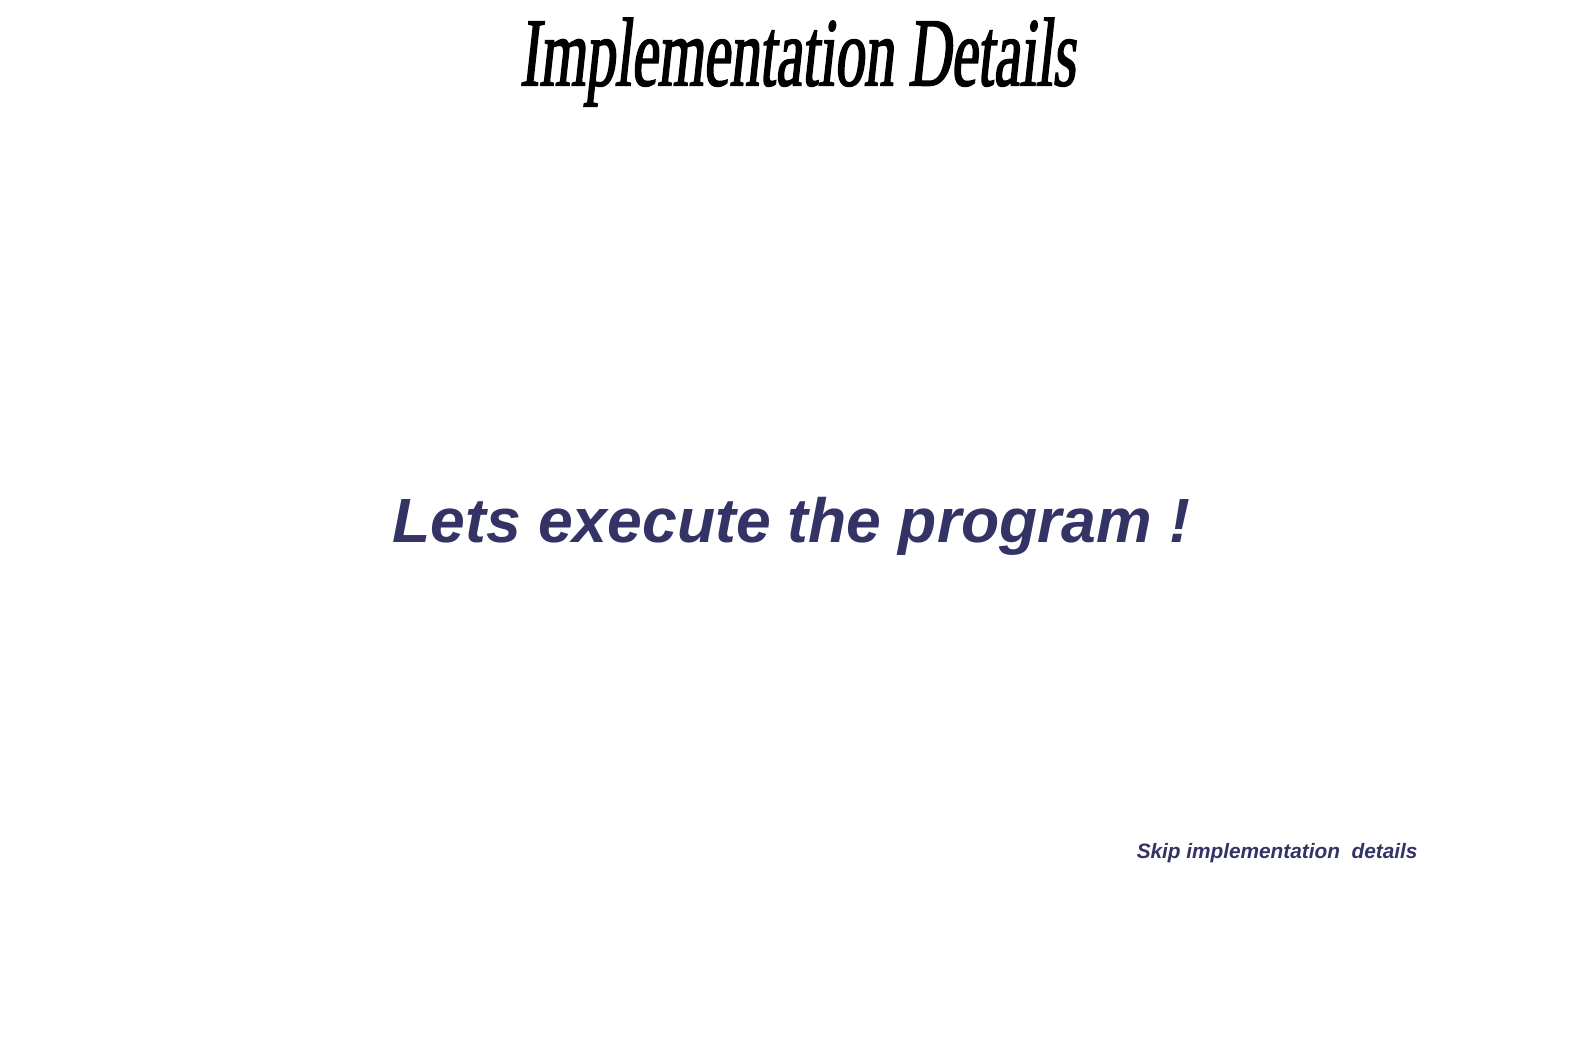

Implementation Details
Lets execute the program !
Skip implementation details